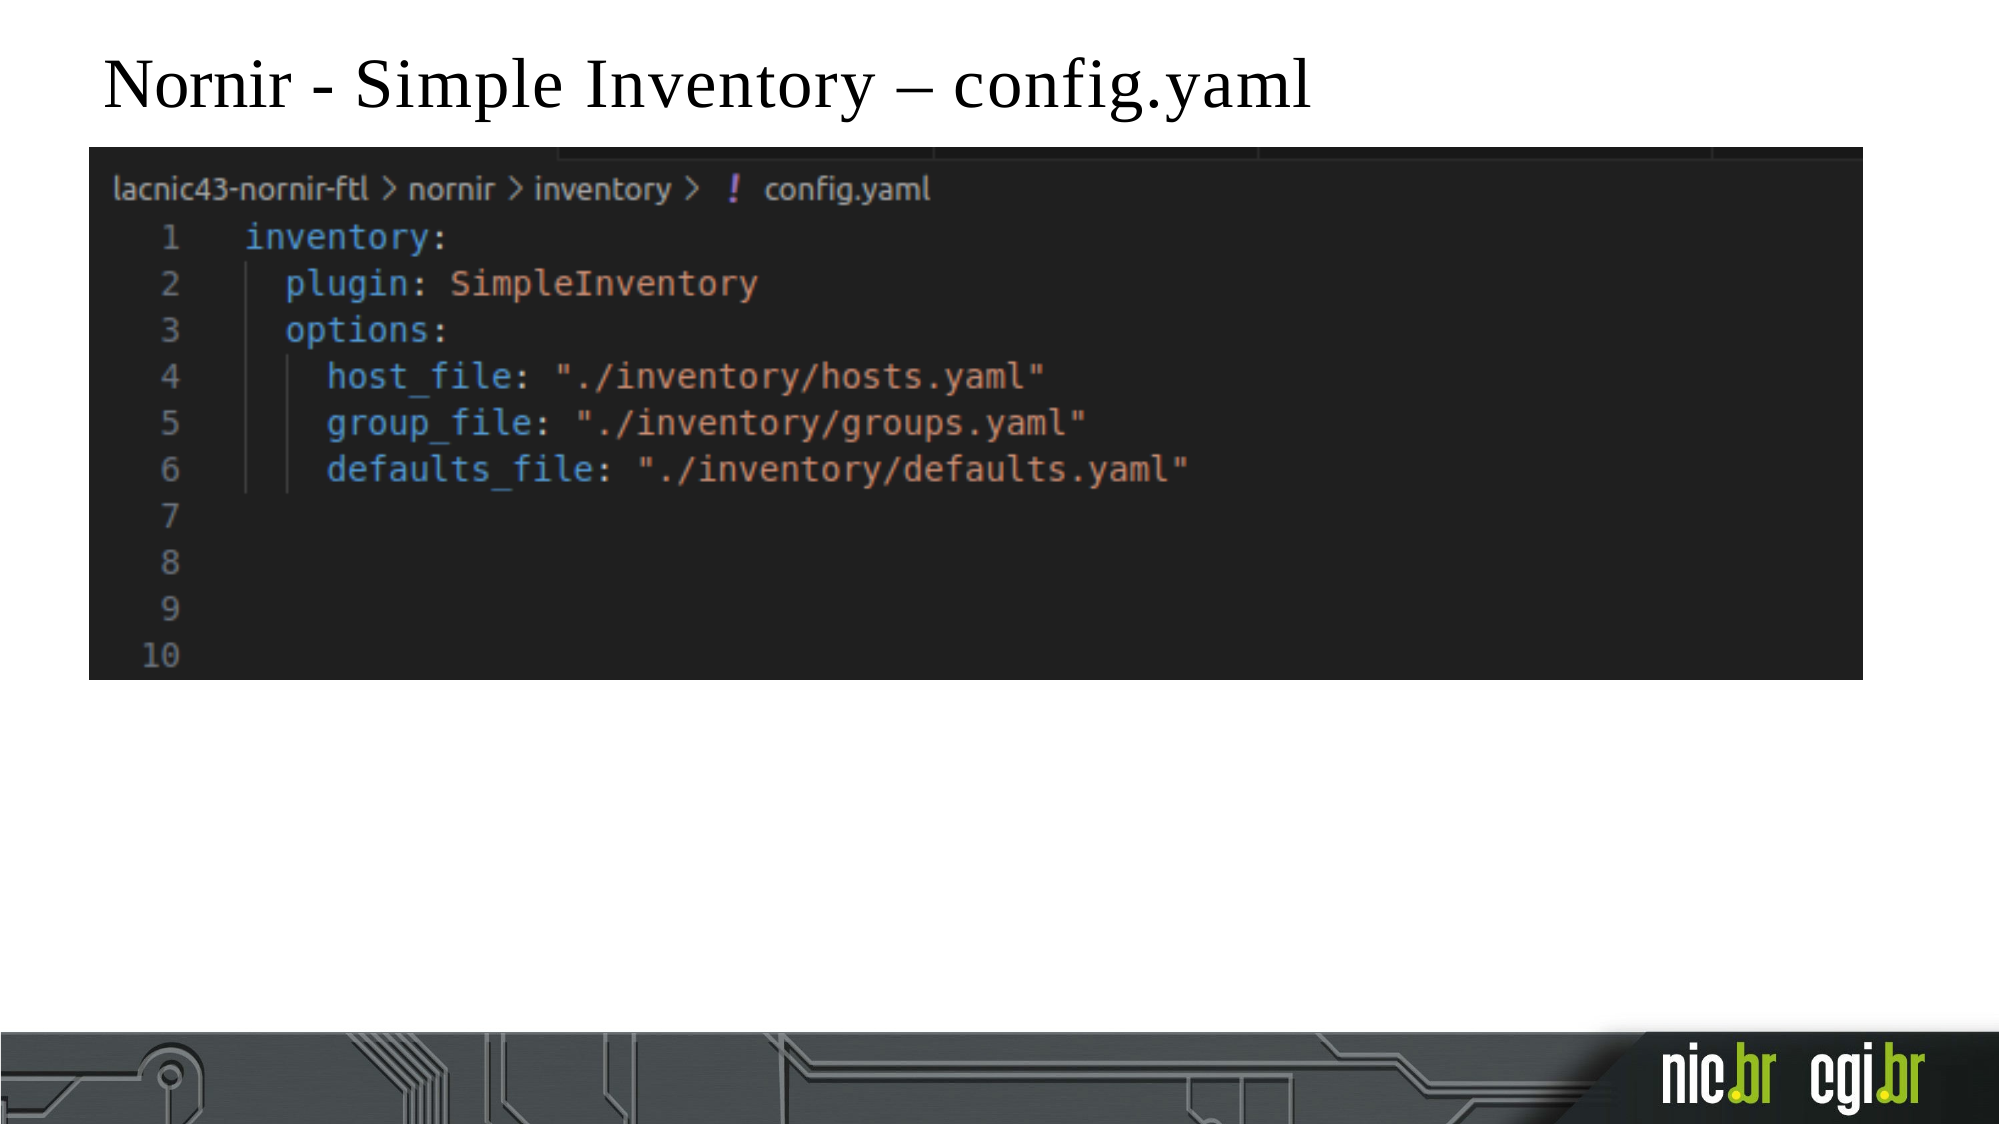

# Nornir - Simple Inventory – config.yaml